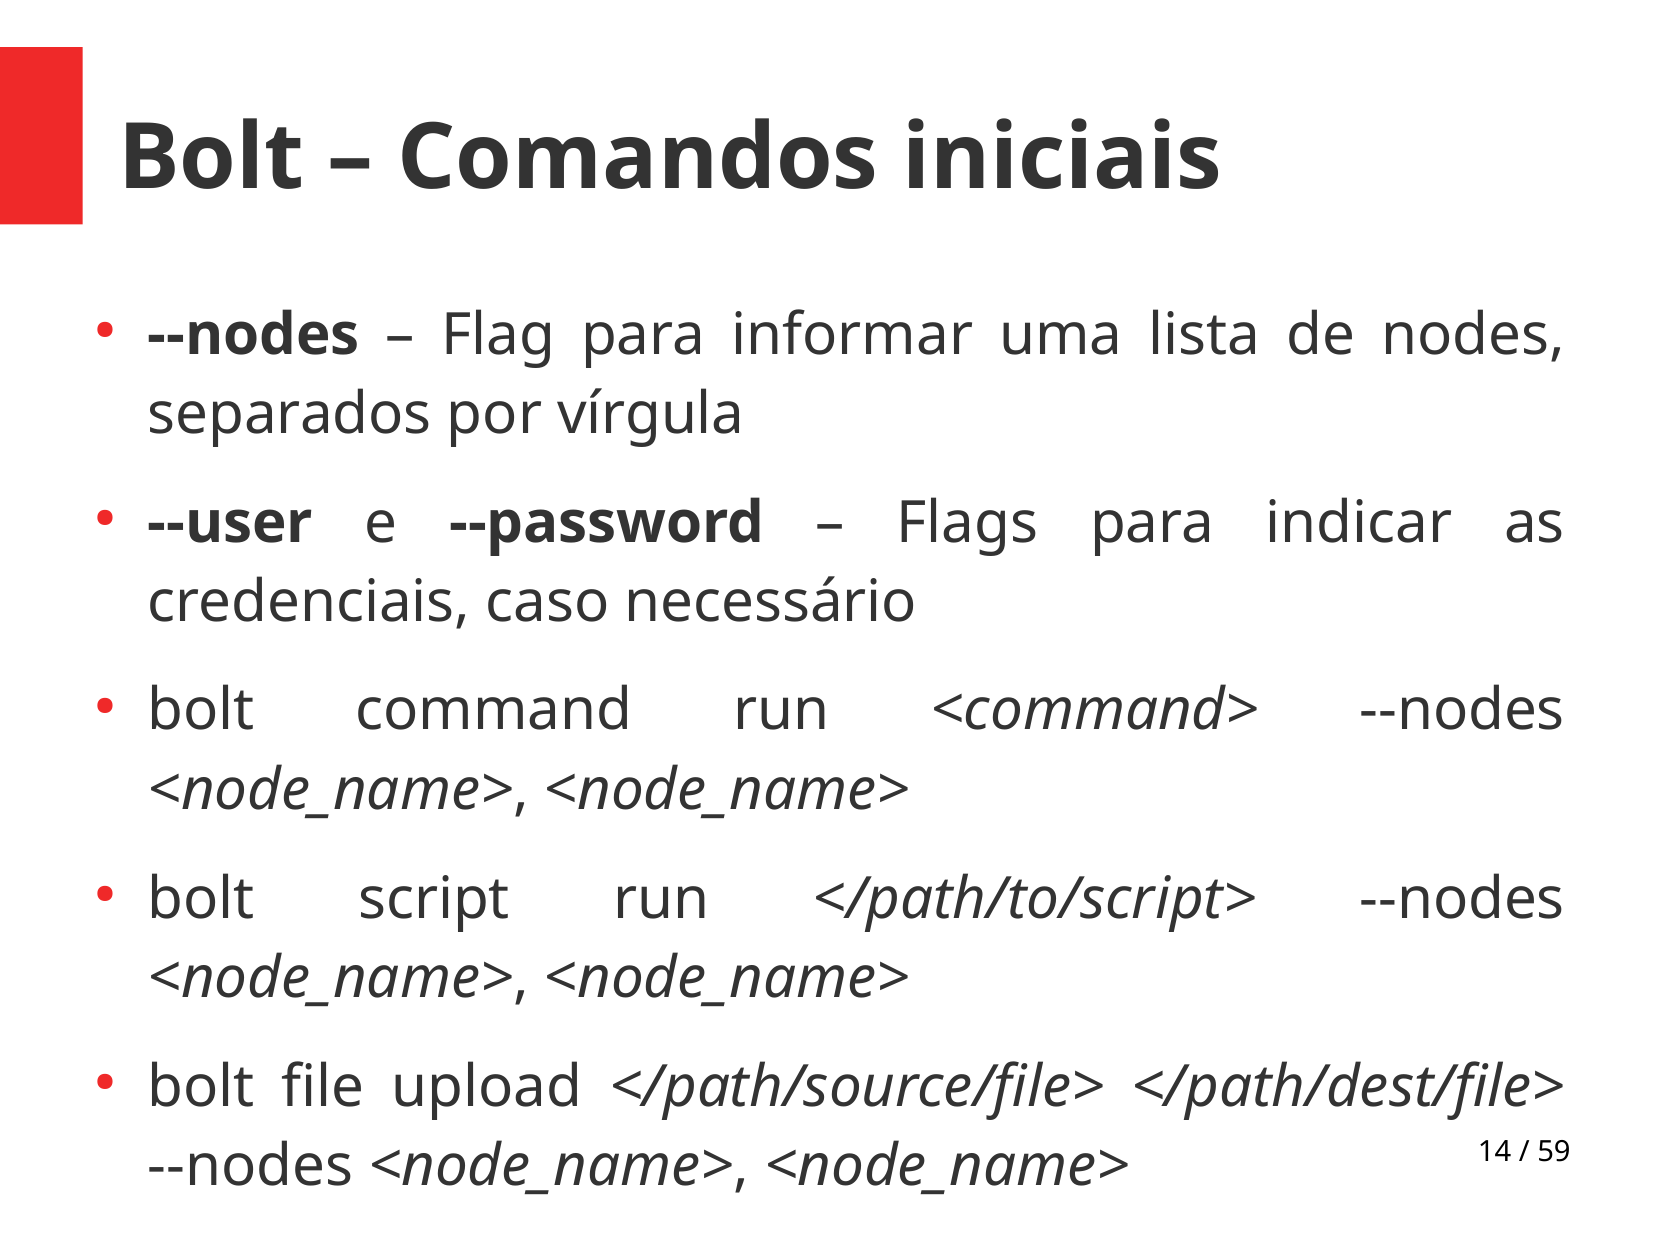

# Bolt – Comandos iniciais
--nodes – Flag para informar uma lista de nodes, separados por vírgula
--user e --password – Flags para indicar as credenciais, caso necessário
bolt command run <command> --nodes <node_name>, <node_name>
bolt script run </path/to/script> --nodes <node_name>, <node_name>
bolt file upload </path/source/file> </path/dest/file> --nodes <node_name>, <node_name>
14